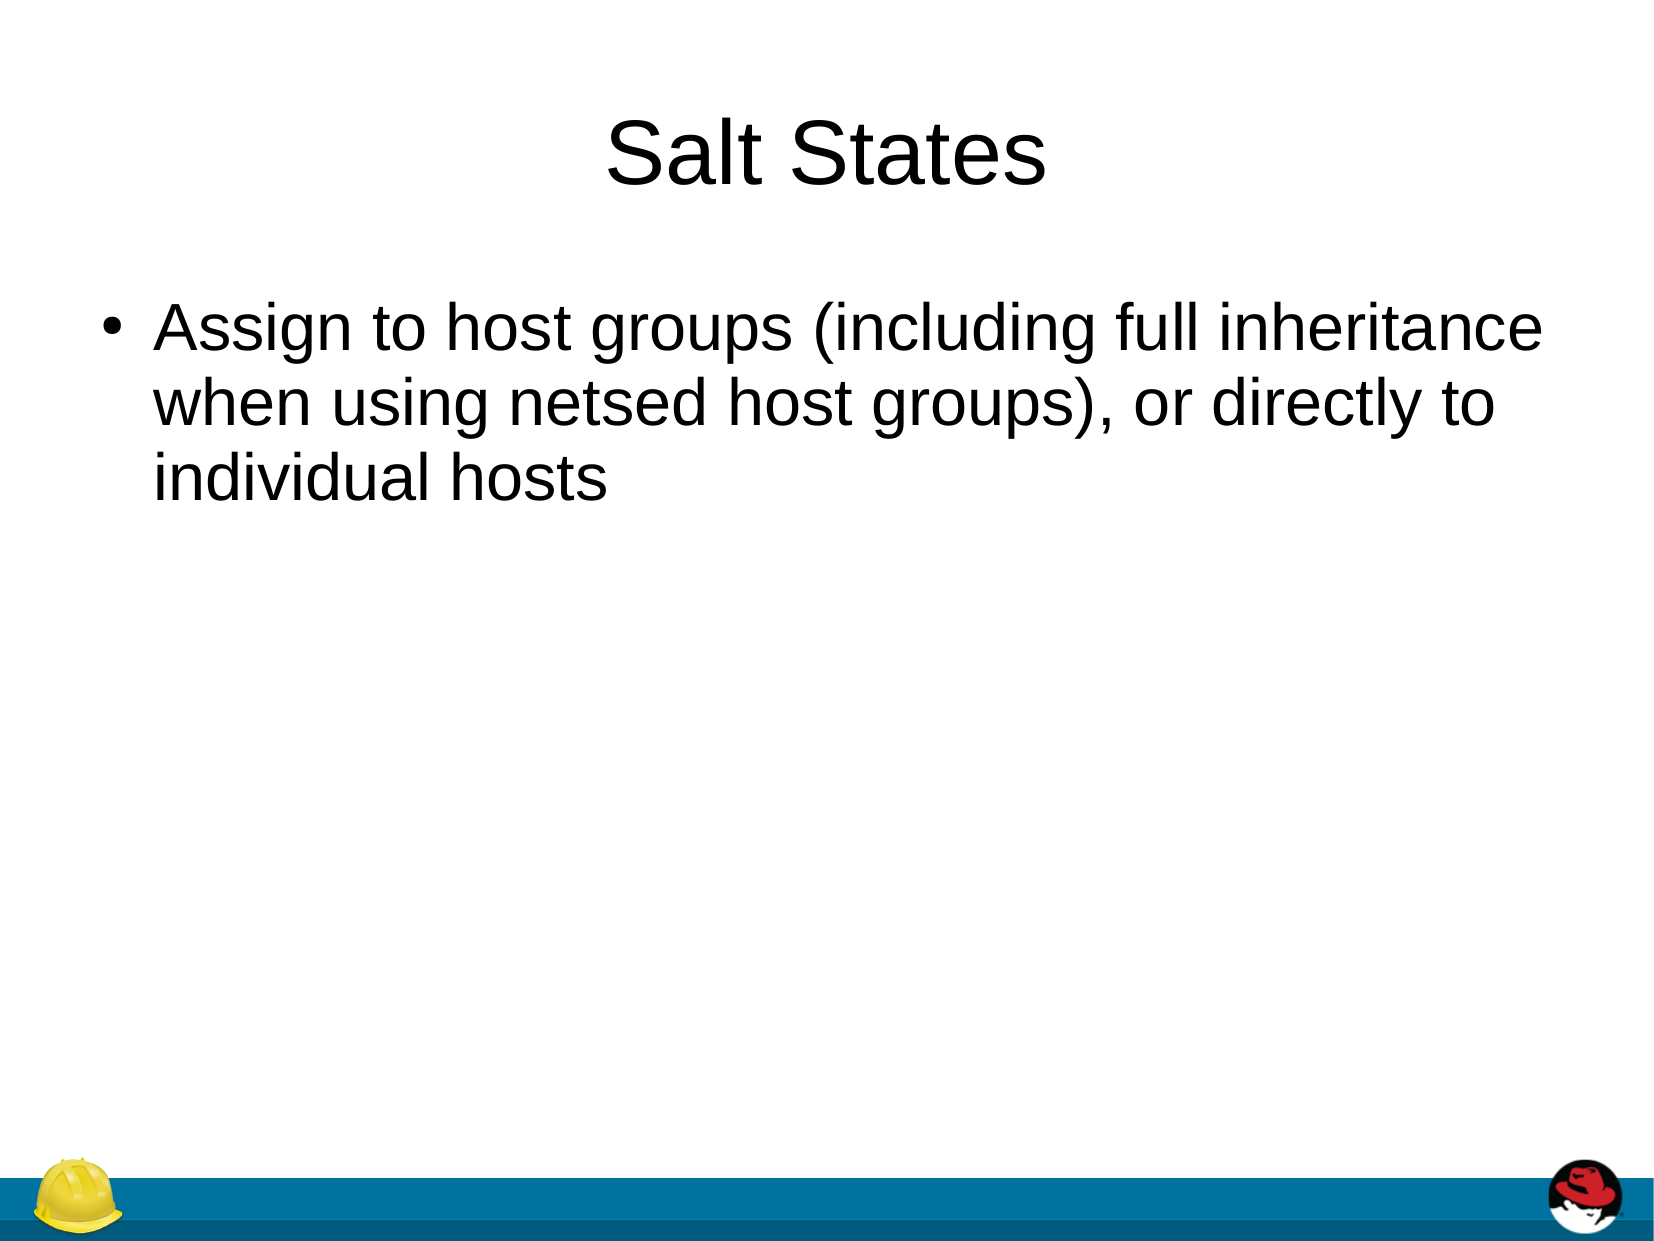

# Salt States
Assign to host groups (including full inheritance when using netsed host groups), or directly to individual hosts